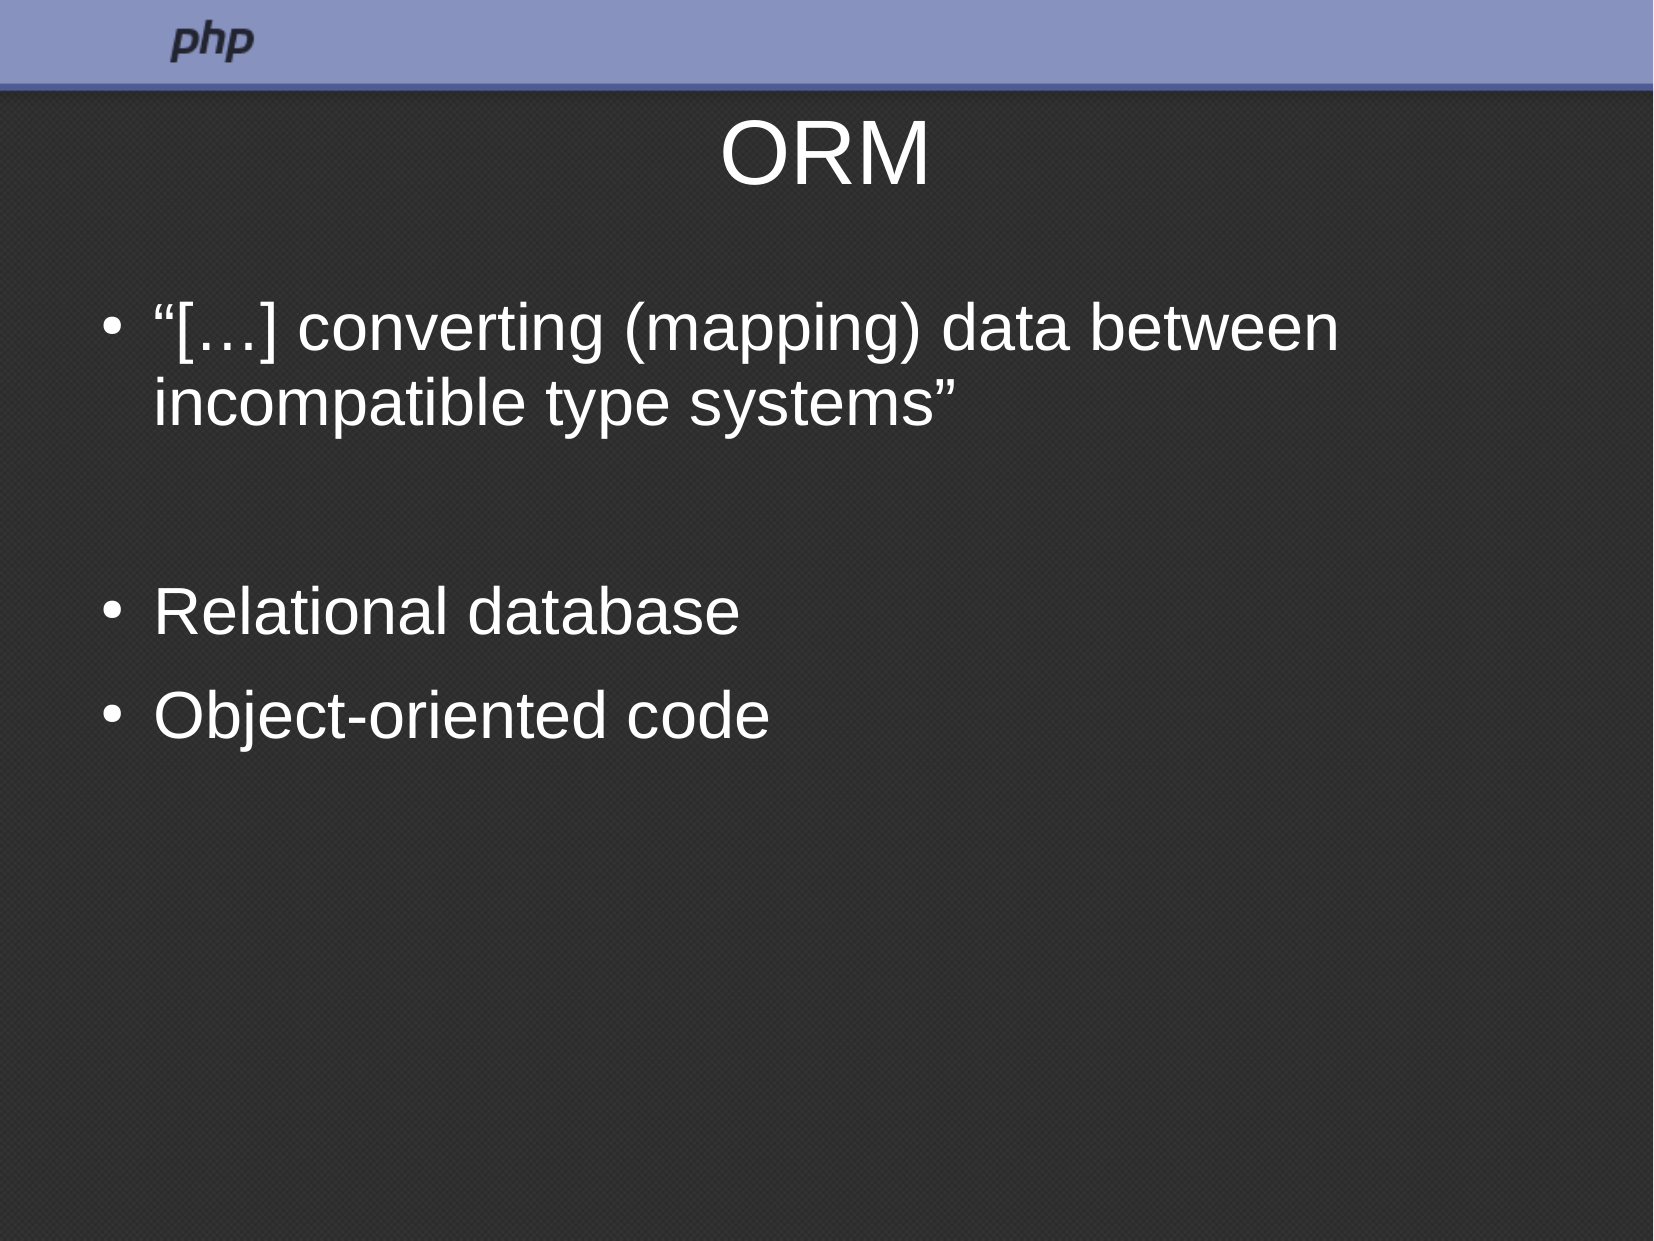

# ORM
“[…] converting (mapping) data between incompatible type systems”
Relational database
Object-oriented code